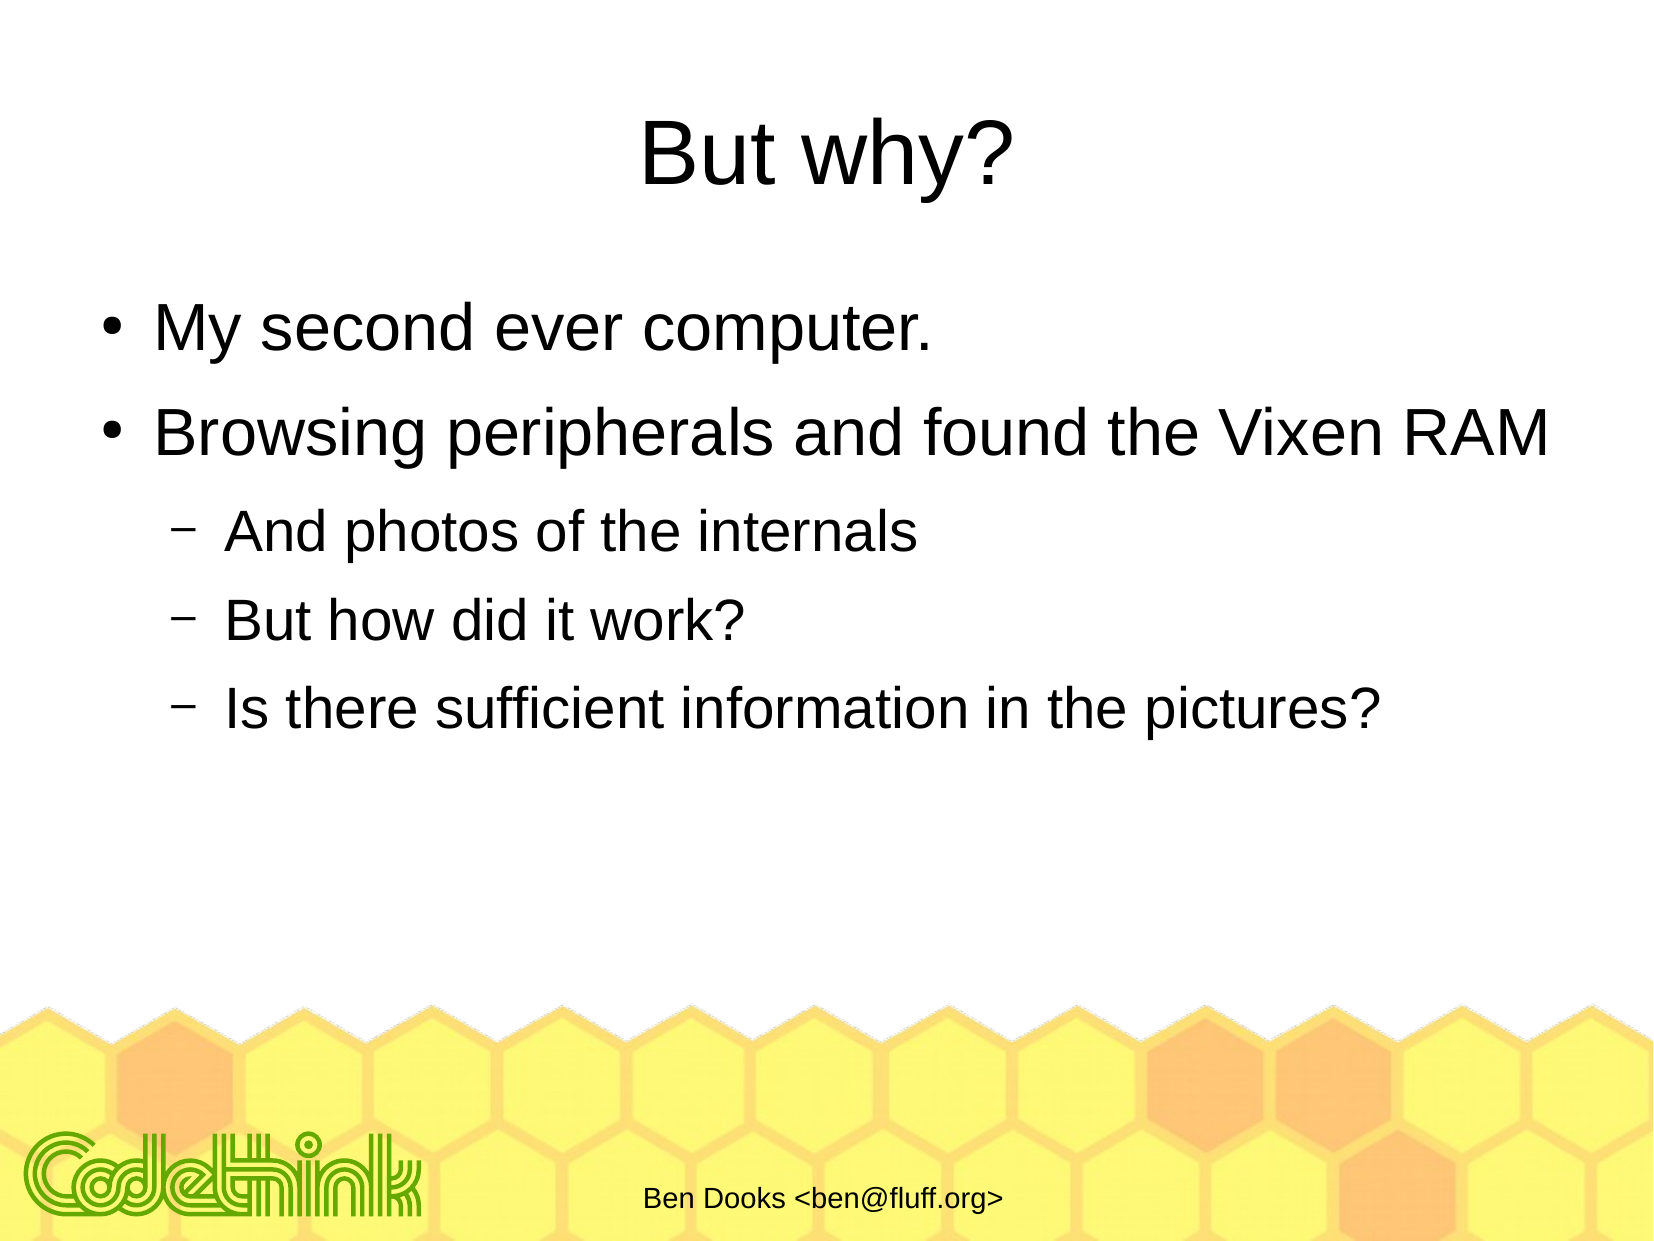

# But why?
My second ever computer.
Browsing peripherals and found the Vixen RAM
And photos of the internals
But how did it work?
Is there sufficient information in the pictures?